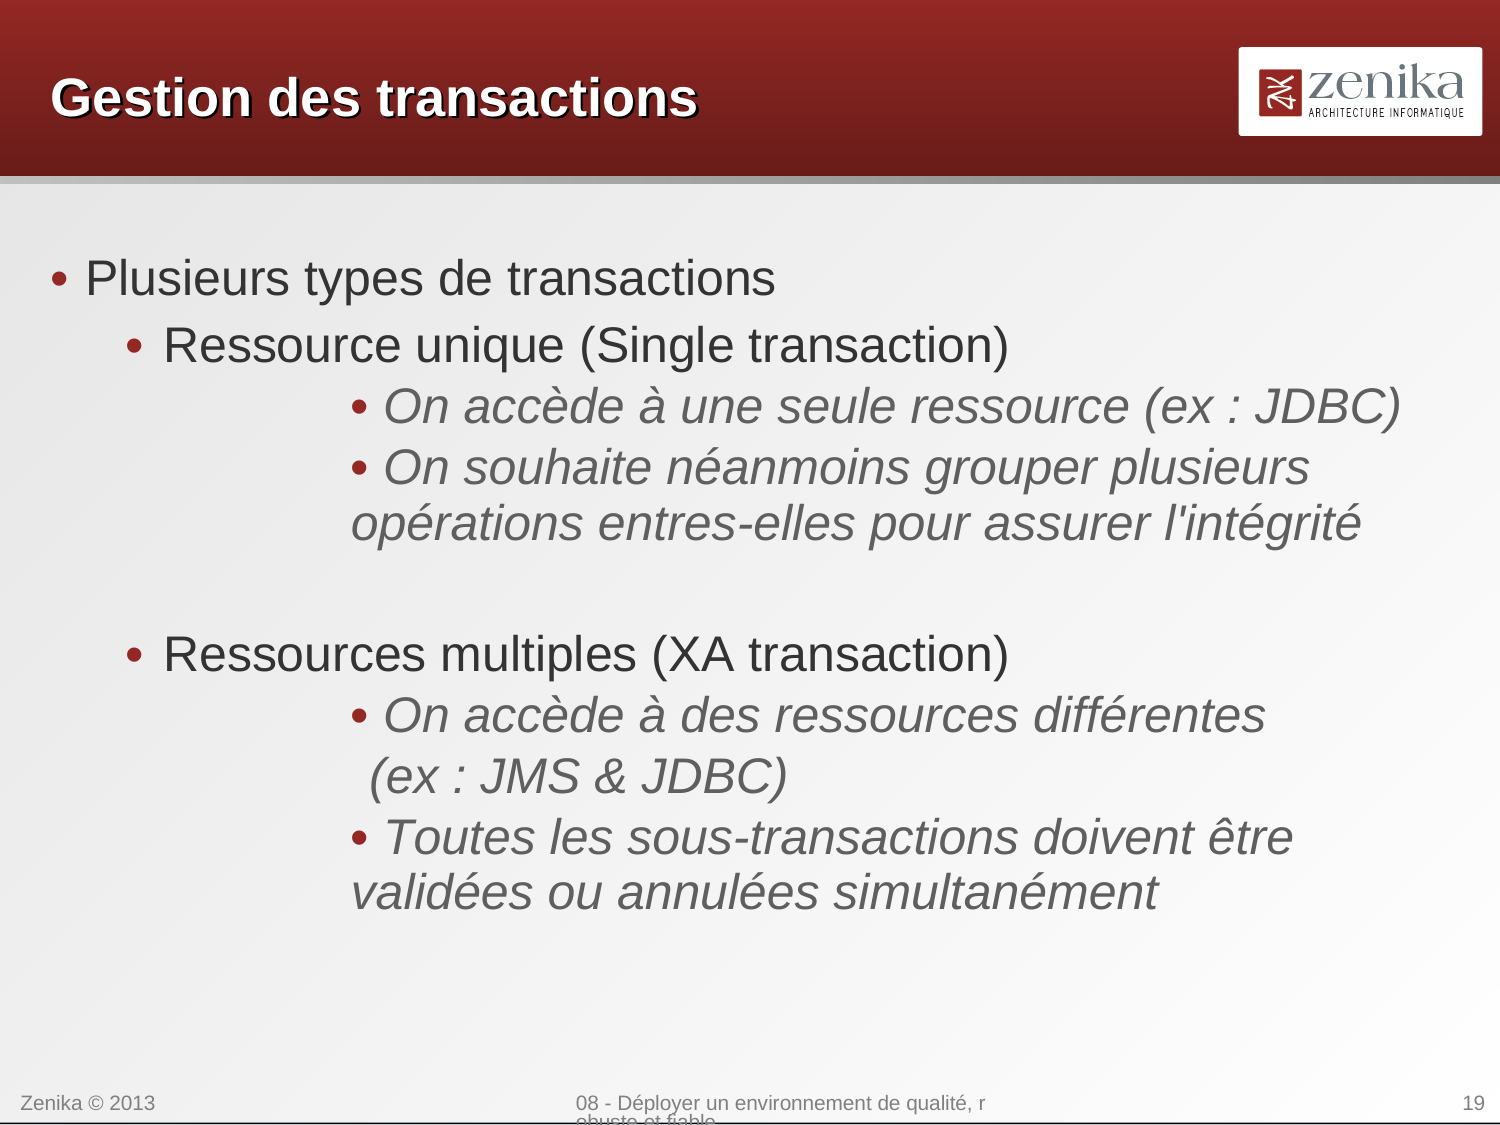

# Gestion des transactions
Plusieurs types de transactions
Ressource unique (Single transaction)
 On accède à une seule ressource (ex : JDBC)
 On souhaite néanmoins grouper plusieurs opérations entres-elles pour assurer l'intégrité
Ressources multiples (XA transaction)
 On accède à des ressources différentes
(ex : JMS & JDBC)
 Toutes les sous-transactions doivent être validées ou annulées simultanément